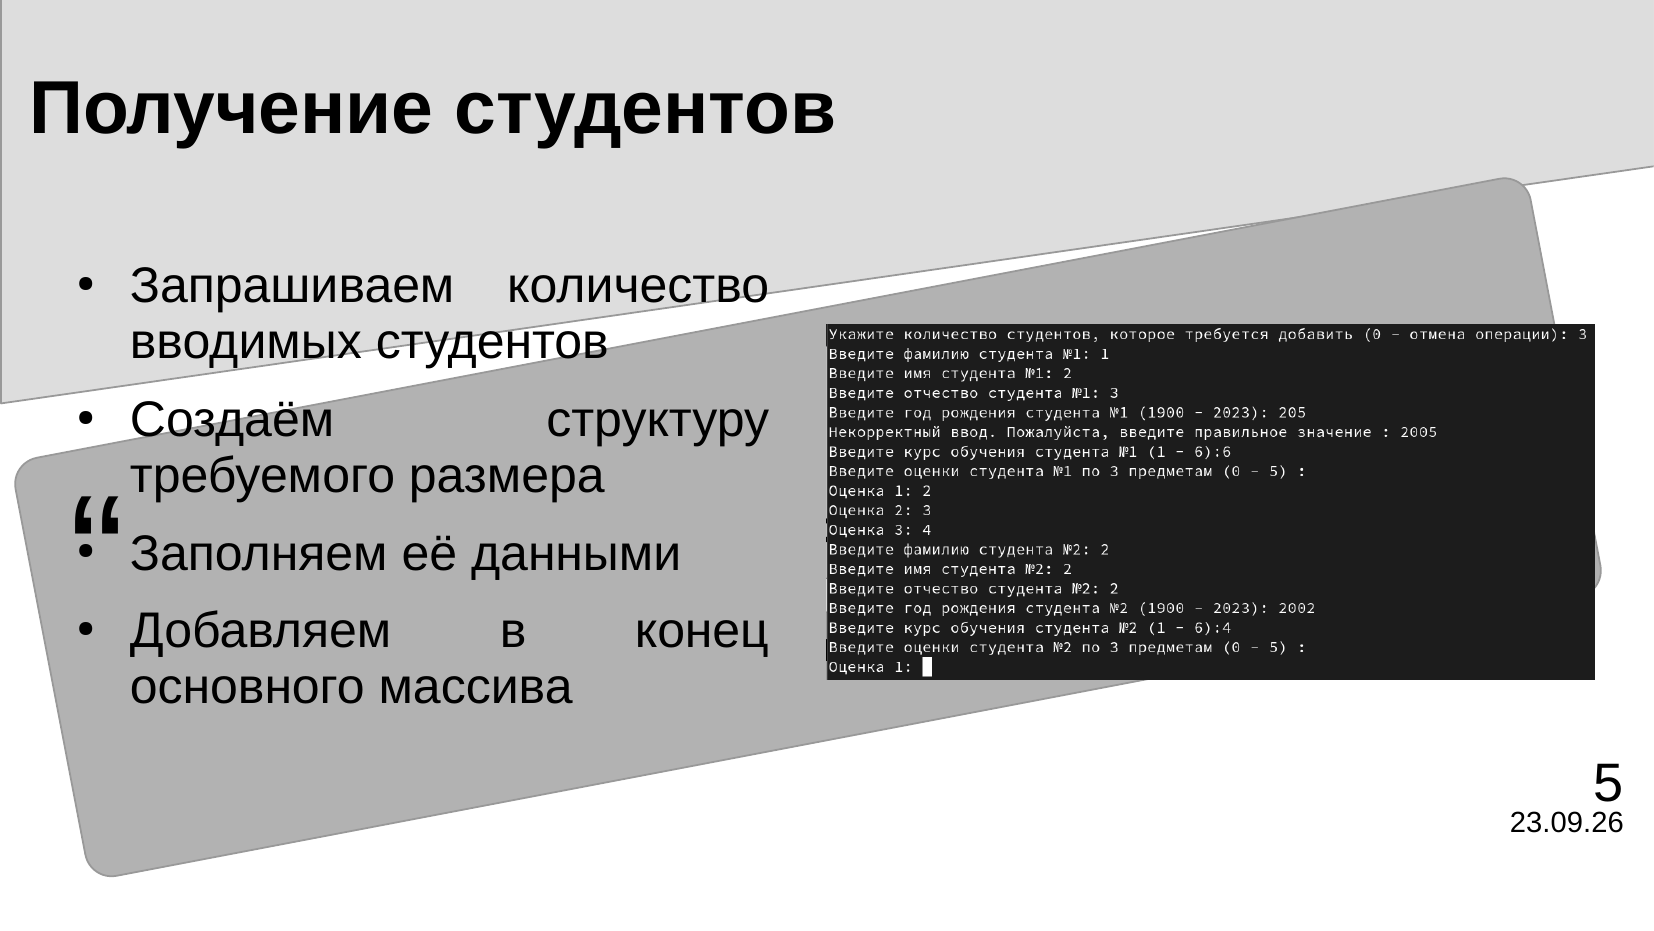

# Получение студентов
Запрашиваем количество вводимых студентов
Создаём структуру требуемого размера
Заполняем её данными
Добавляем в конец основного массива
5